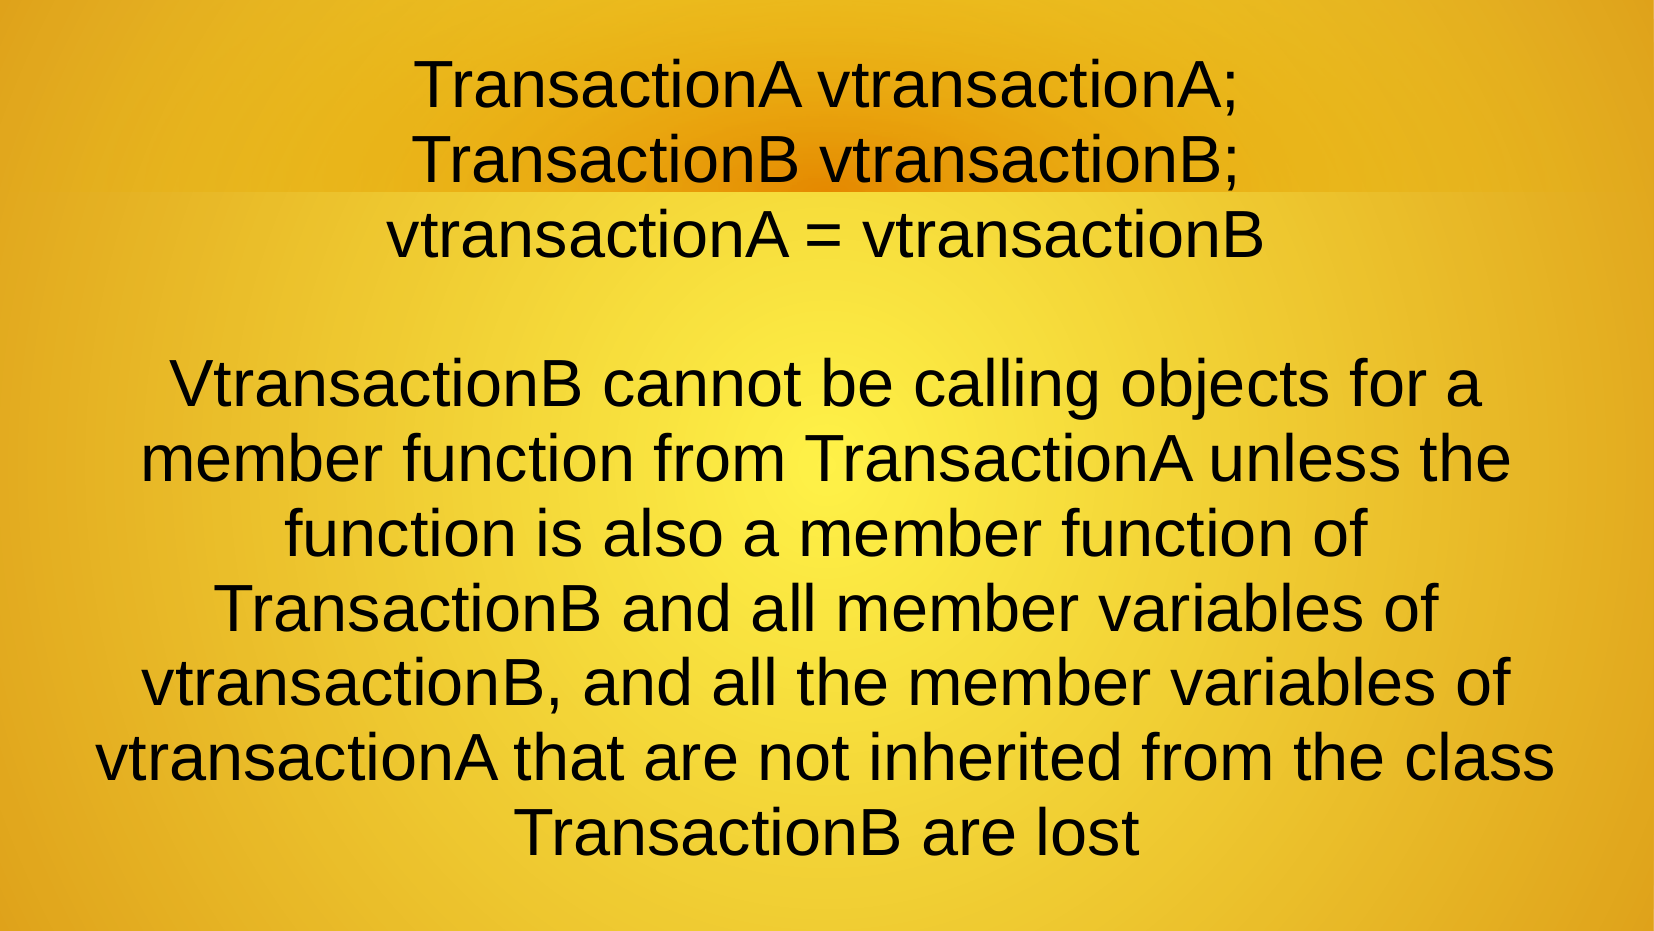

# TransactionA vtransactionA;
TransactionB vtransactionB;
vtransactionA = vtransactionB
VtransactionB cannot be calling objects for a member function from TransactionA unless the function is also a member function of TransactionB and all member variables of vtransactionB, and all the member variables of vtransactionA that are not inherited from the class TransactionB are lost